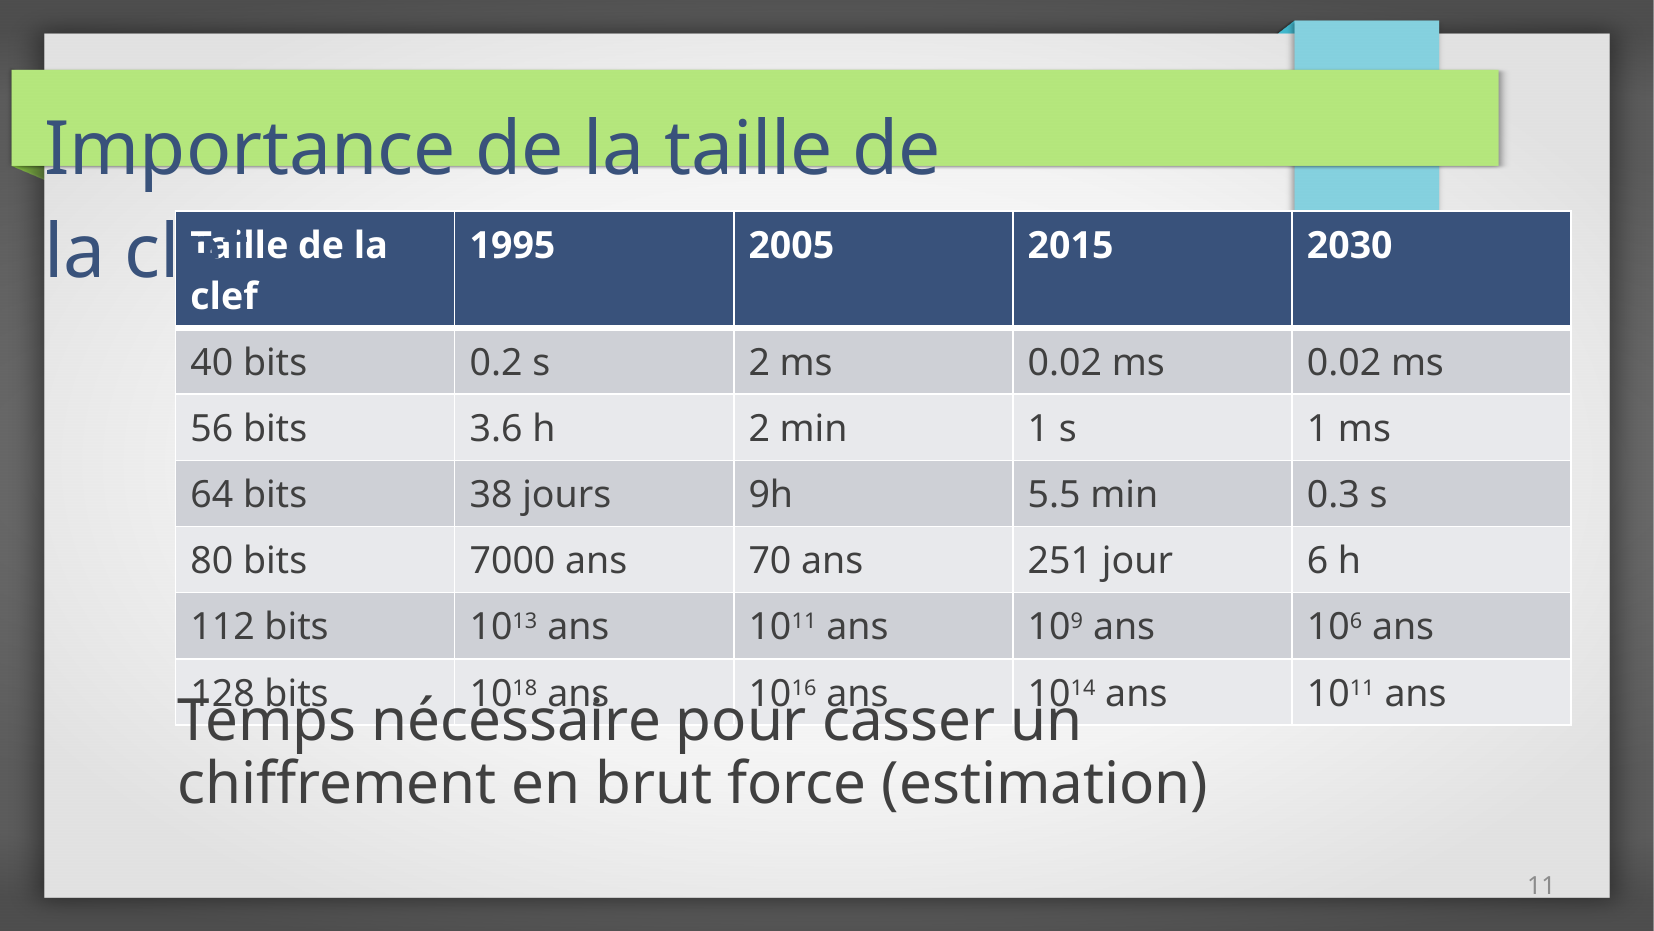

Importance de la taille de la clef
| Taille de la clef | 1995 | 2005 | 2015 | 2030 |
| --- | --- | --- | --- | --- |
| 40 bits | 0.2 s | 2 ms | 0.02 ms | 0.02 ms |
| 56 bits | 3.6 h | 2 min | 1 s | 1 ms |
| 64 bits | 38 jours | 9h | 5.5 min | 0.3 s |
| 80 bits | 7000 ans | 70 ans | 251 jour | 6 h |
| 112 bits | 1013 ans | 1011 ans | 109 ans | 106 ans |
| 128 bits | 1018 ans | 1016 ans | 1014 ans | 1011 ans |
Temps nécessaire pour casser un chiffrement en brut force (estimation)
10